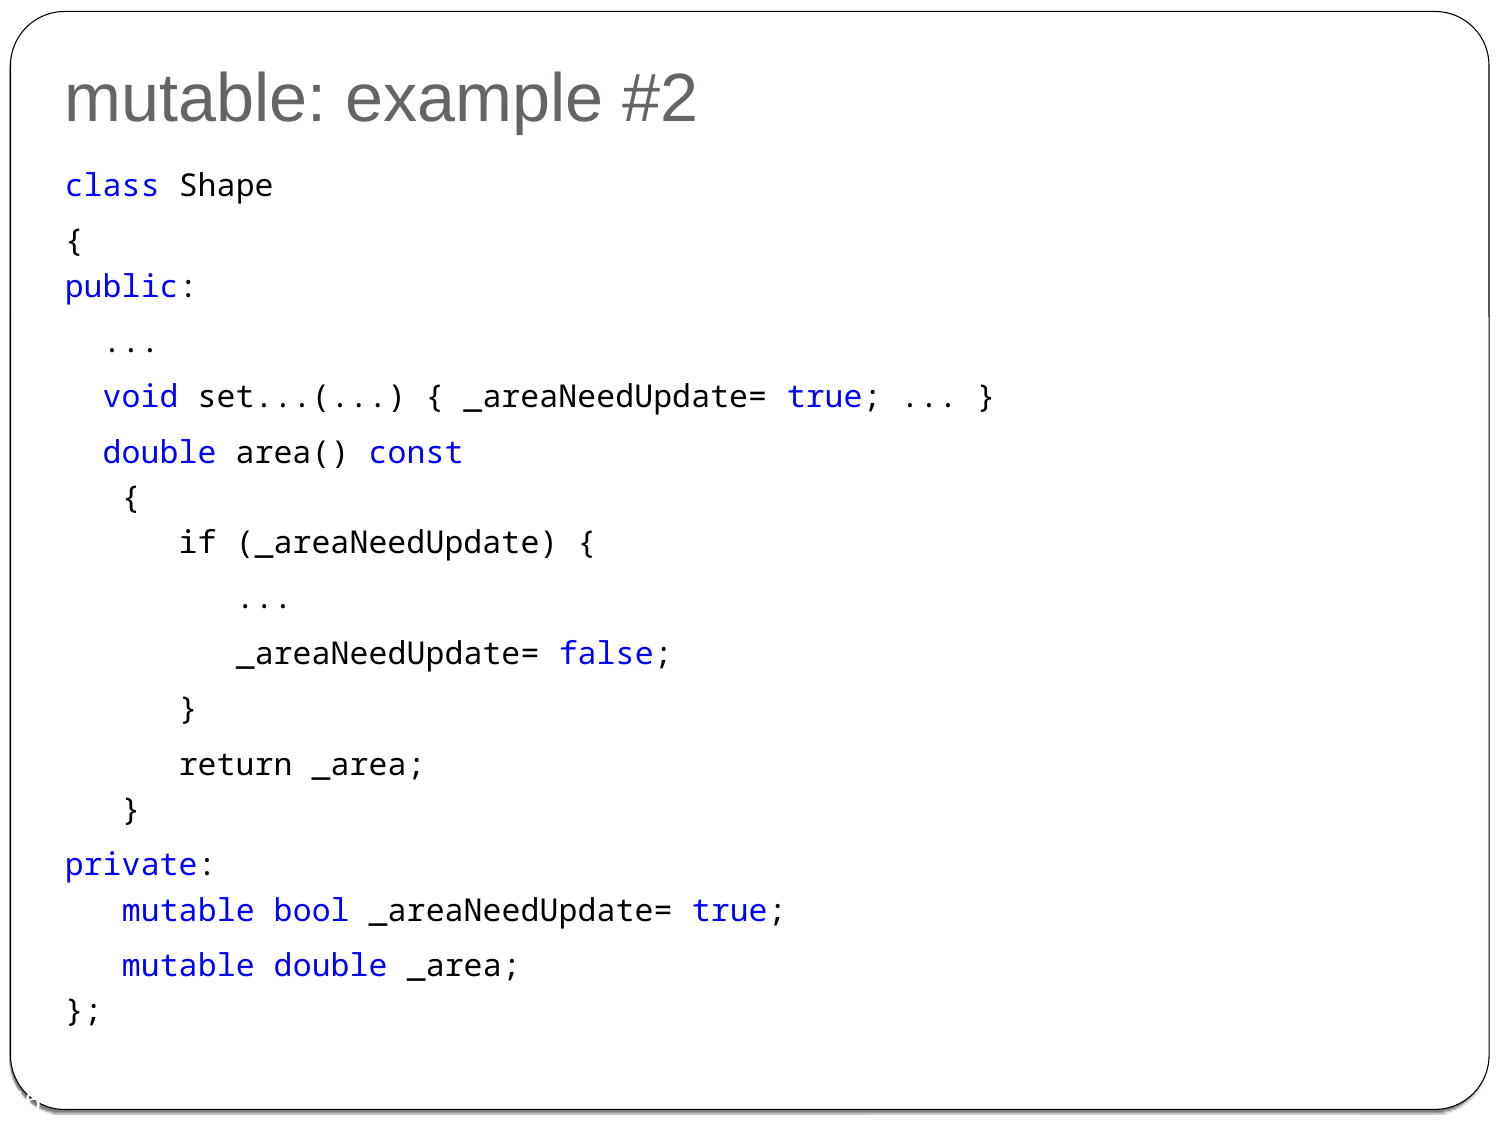

# mutable: example #2
class Shape
{
public:
 ...
 void set...(...) { _areaNeedUpdate= true; ... }
 double area() const
   {
      if (_areaNeedUpdate) {
 ...
 _areaNeedUpdate= false;
 }
 return _area;
   }
private:
   mutable bool _areaNeedUpdate= true;
 mutable double _area;
};